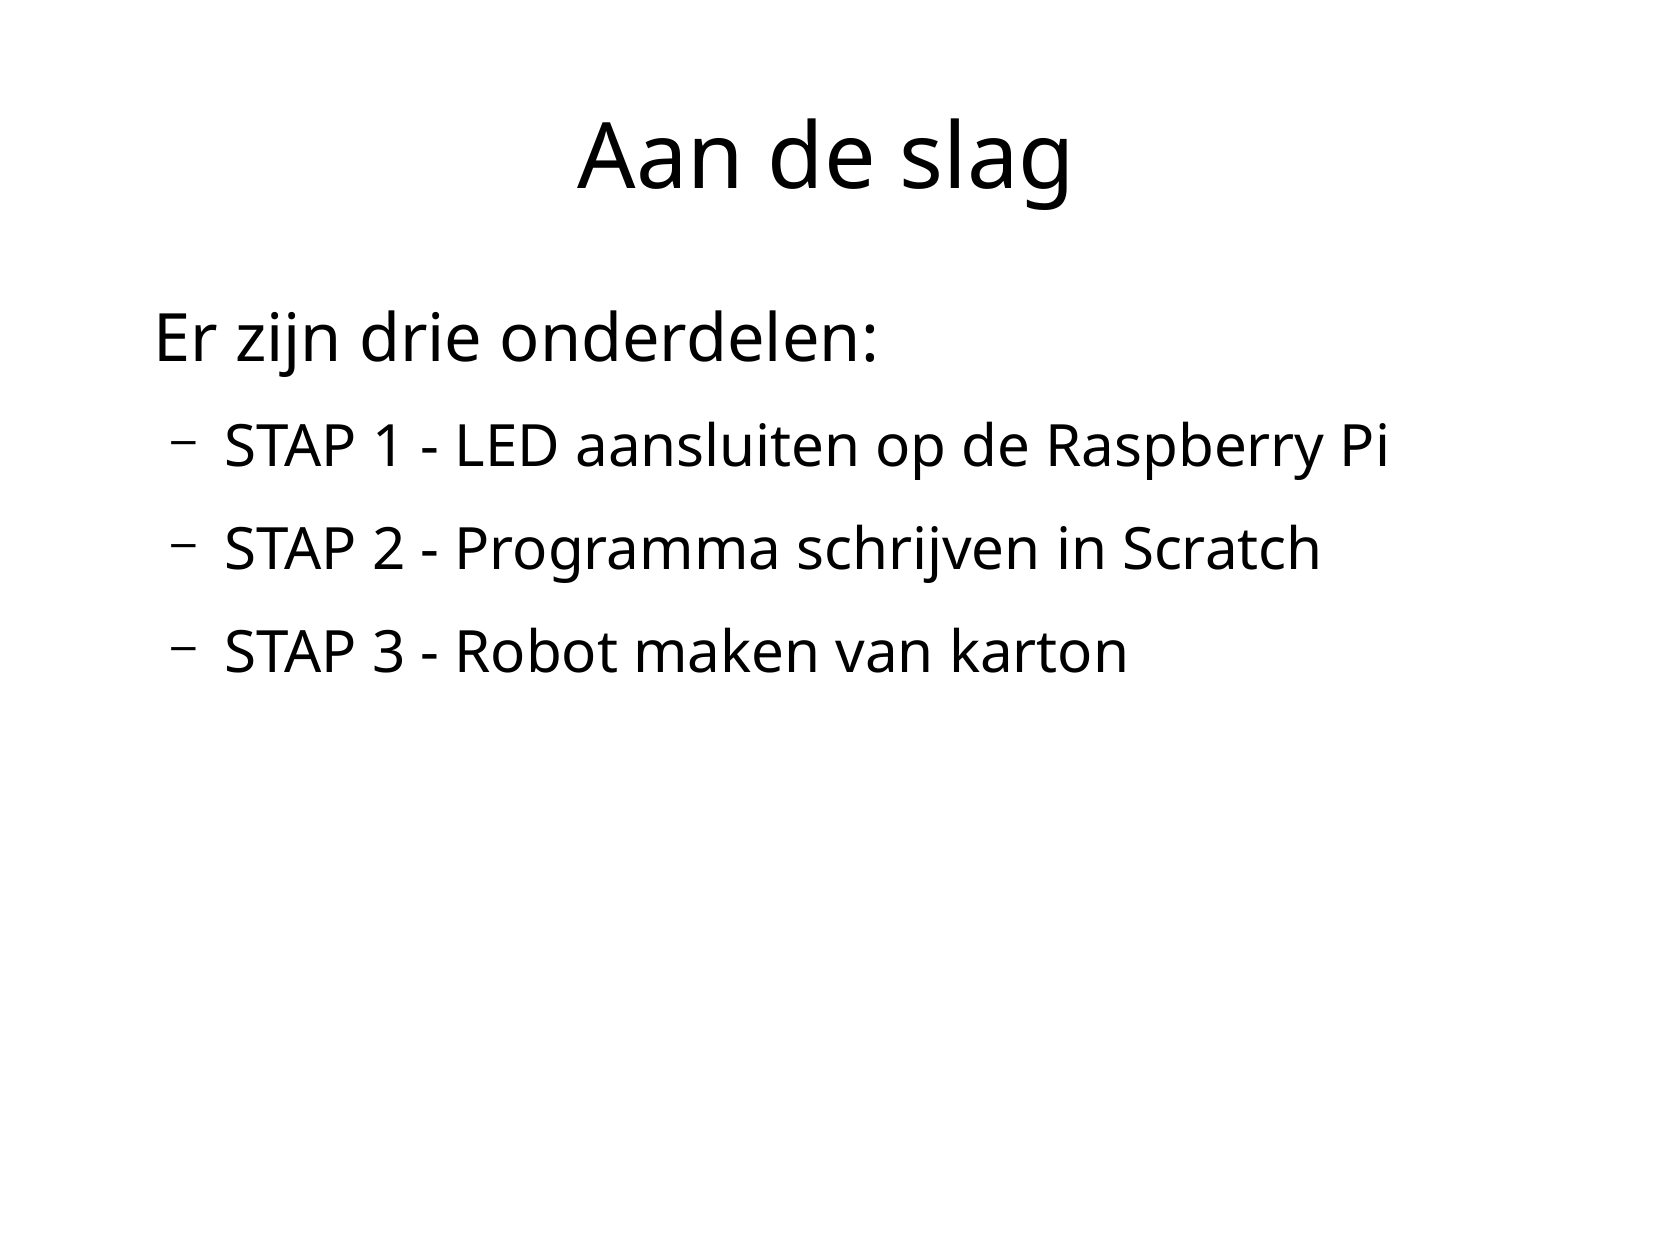

# Aan de slag
Er zijn drie onderdelen:
STAP 1 - LED aansluiten op de Raspberry Pi
STAP 2 - Programma schrijven in Scratch
STAP 3 - Robot maken van karton